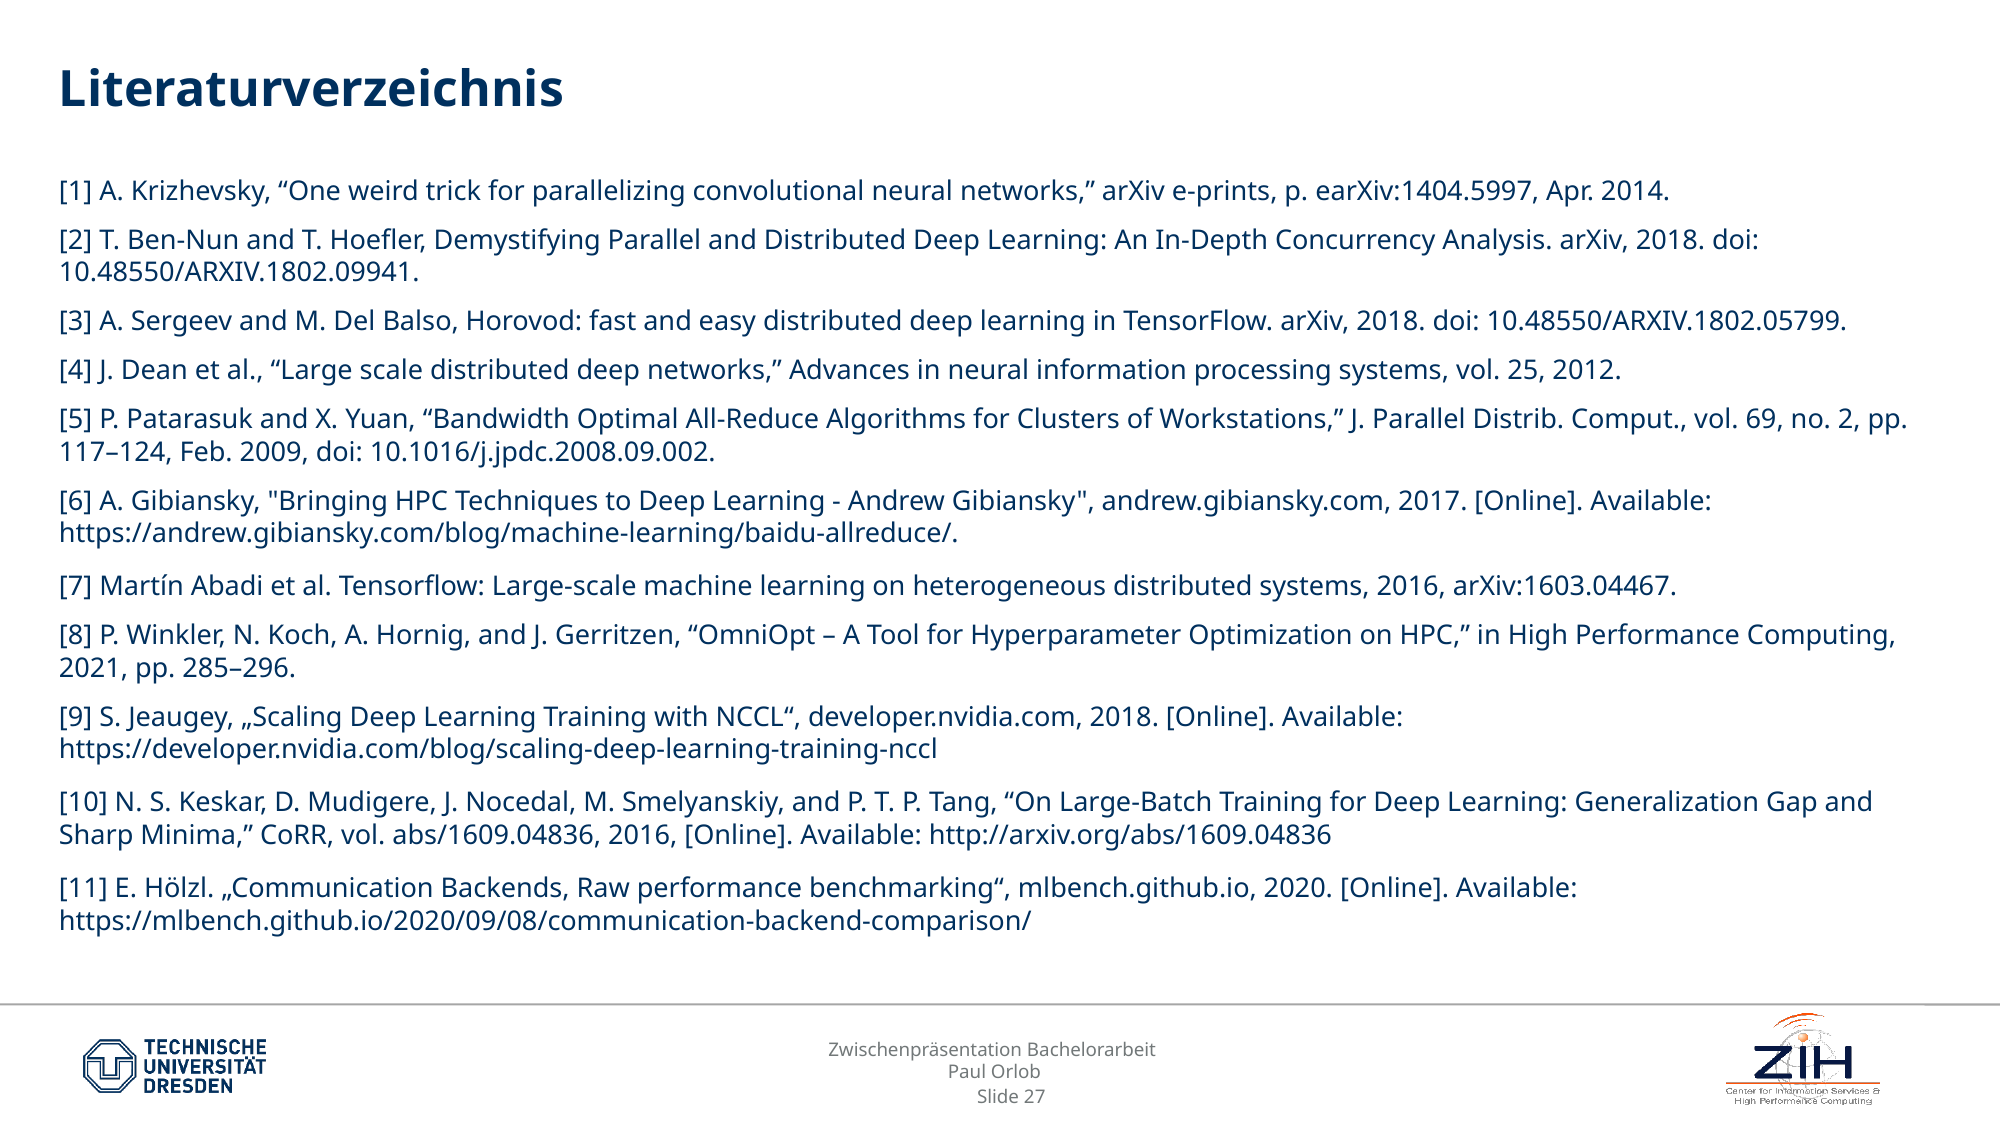

Literaturverzeichnis
# [1] A. Krizhevsky, “One weird trick for parallelizing convolutional neural networks,” arXiv e-prints, p. earXiv:1404.5997, Apr. 2014.
[2] T. Ben-Nun and T. Hoefler, Demystifying Parallel and Distributed Deep Learning: An In-Depth Concurrency Analysis. arXiv, 2018. doi: 10.48550/ARXIV.1802.09941.
[3] A. Sergeev and M. Del Balso, Horovod: fast and easy distributed deep learning in TensorFlow. arXiv, 2018. doi: 10.48550/ARXIV.1802.05799.
[4] J. Dean et al., “Large scale distributed deep networks,” Advances in neural information processing systems, vol. 25, 2012.
[5] P. Patarasuk and X. Yuan, “Bandwidth Optimal All-Reduce Algorithms for Clusters of Workstations,” J. Parallel Distrib. Comput., vol. 69, no. 2, pp. 117–124, Feb. 2009, doi: 10.1016/j.jpdc.2008.09.002.
[6] A. Gibiansky, "Bringing HPC Techniques to Deep Learning - Andrew Gibiansky", andrew.gibiansky.com, 2017. [Online]. Available: https://andrew.gibiansky.com/blog/machine-learning/baidu-allreduce/.
[7] Martín Abadi et al. Tensorflow: Large-scale machine learning on heterogeneous distributed systems, 2016, arXiv:1603.04467.
[8] P. Winkler, N. Koch, A. Hornig, and J. Gerritzen, “OmniOpt – A Tool for Hyperparameter Optimization on HPC,” in High Performance Computing, 2021, pp. 285–296.
[9] S. Jeaugey, „Scaling Deep Learning Training with NCCL“, developer.nvidia.com, 2018. [Online]. Available: https://developer.nvidia.com/blog/scaling-deep-learning-training-nccl
[10] N. S. Keskar, D. Mudigere, J. Nocedal, M. Smelyanskiy, and P. T. P. Tang, “On Large-Batch Training for Deep Learning: Generalization Gap and Sharp Minima,” CoRR, vol. abs/1609.04836, 2016, [Online]. Available: http://arxiv.org/abs/1609.04836
[11] E. Hölzl. „Communication Backends, Raw performance benchmarking“, mlbench.github.io, 2020. [Online]. Available: https://mlbench.github.io/2020/09/08/communication-backend-comparison/